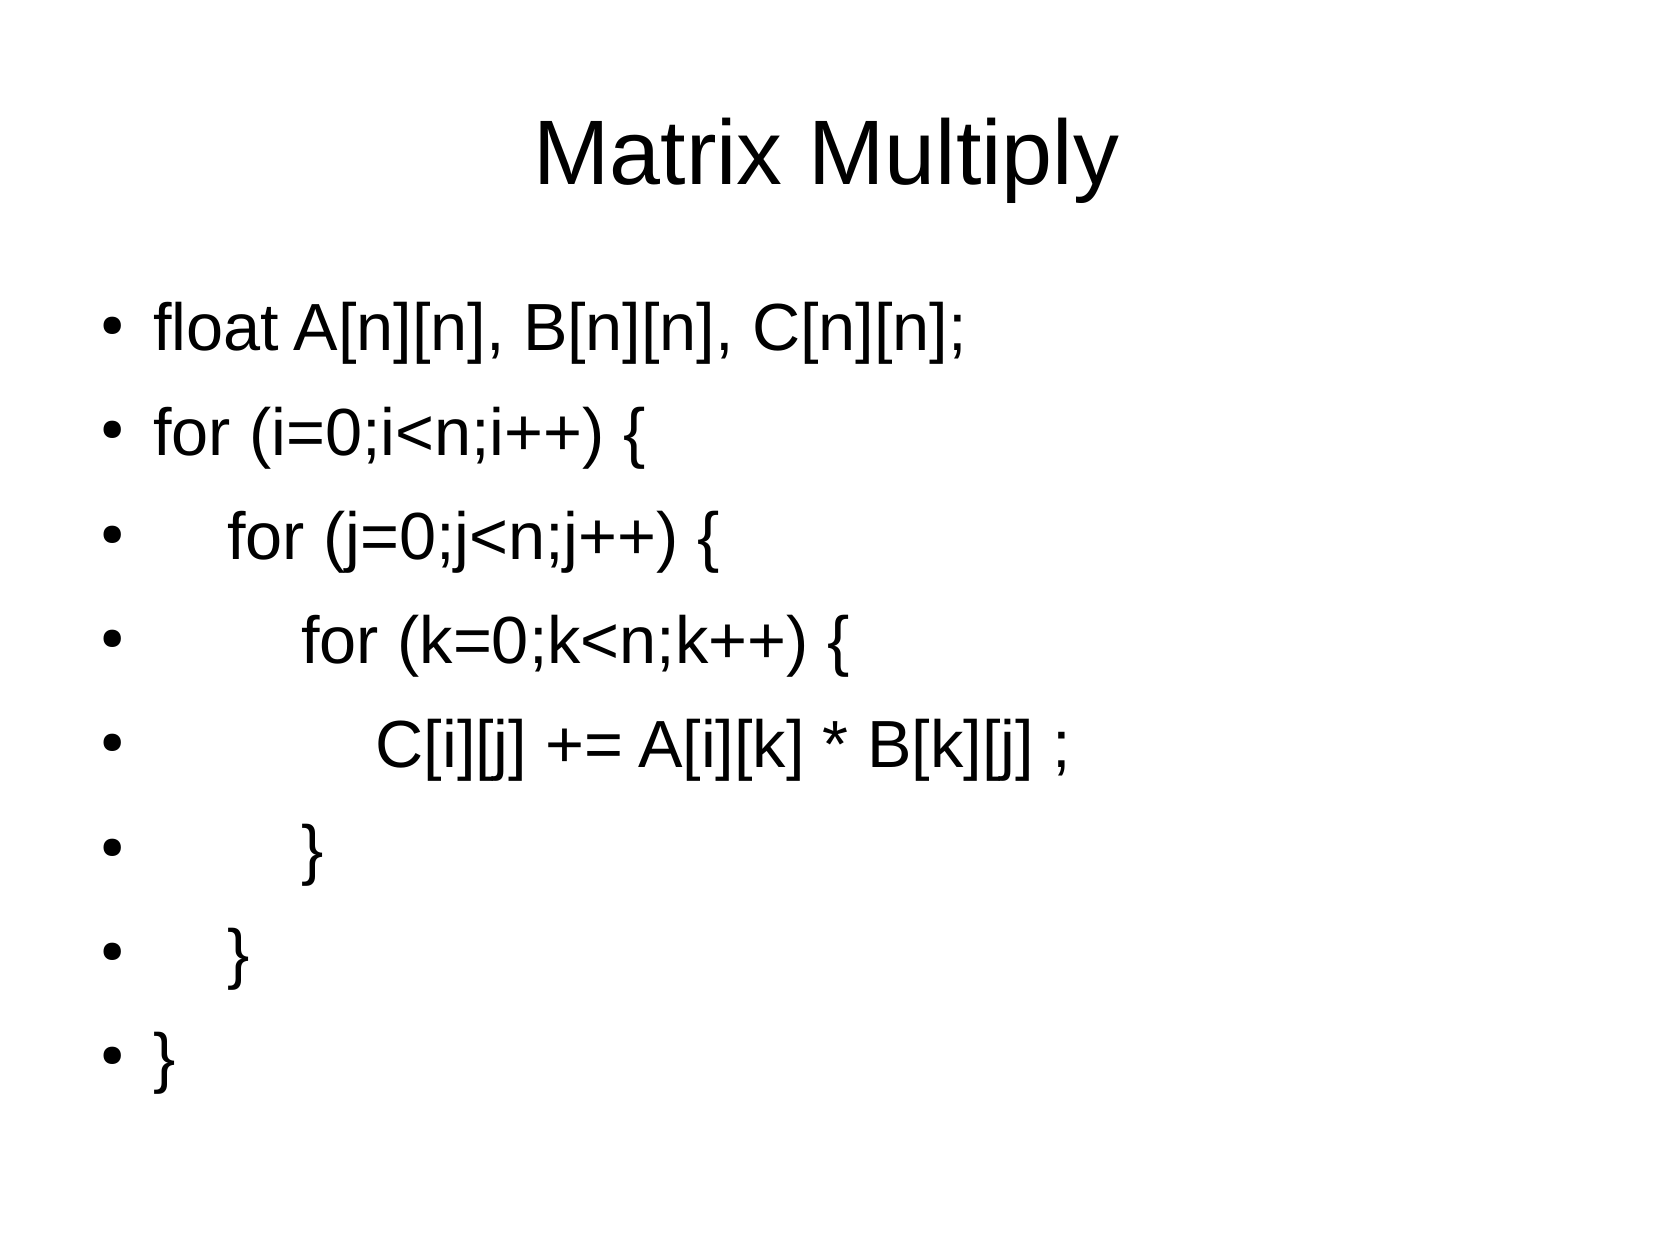

# Matrix Multiply
float A[n][n], B[n][n], C[n][n];
for (i=0;i<n;i++) {
 for (j=0;j<n;j++) {
 for (k=0;k<n;k++) {
 C[i][j] += A[i][k] * B[k][j] ;
 }
 }
}